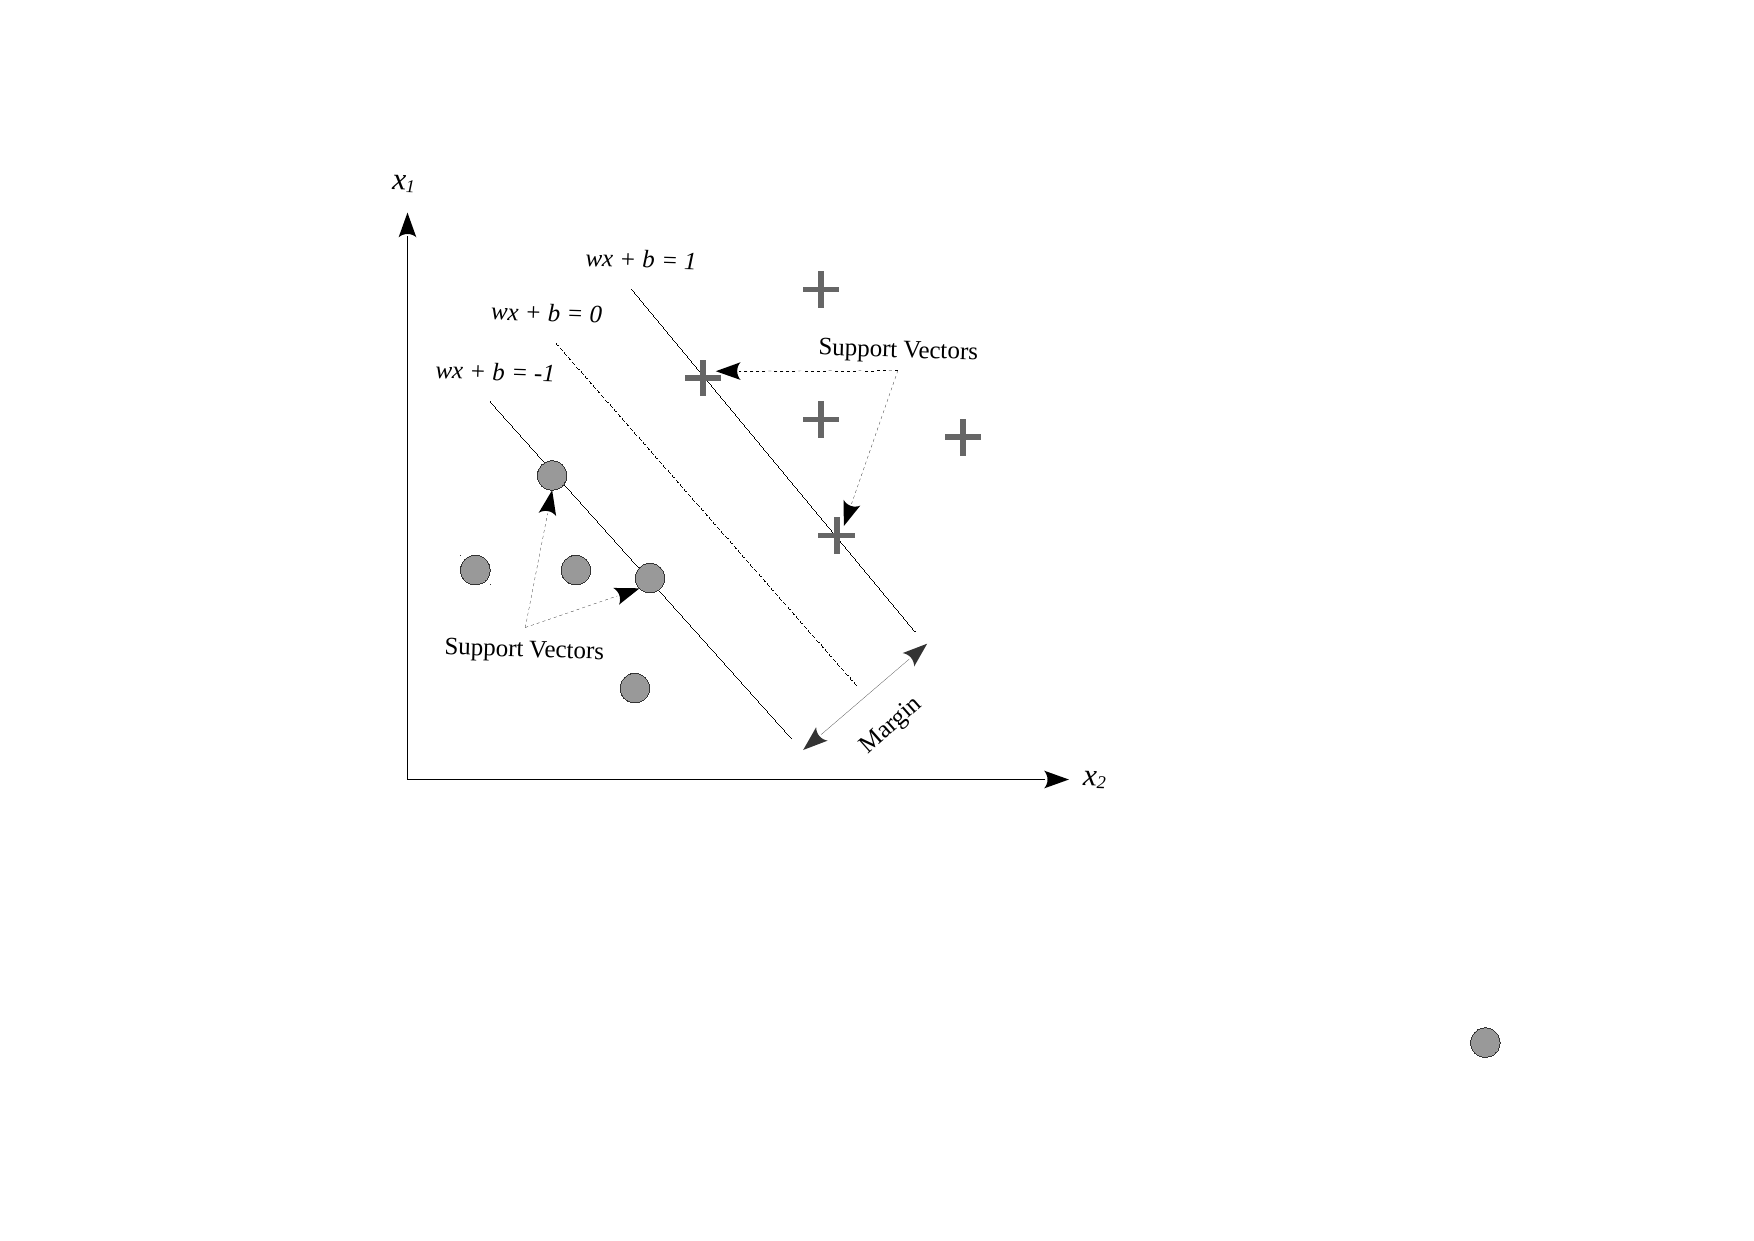

x1
wx + b = 1
wx + b = 0
Support Vectors
wx + b = -1
Support Vectors
Margin
x2